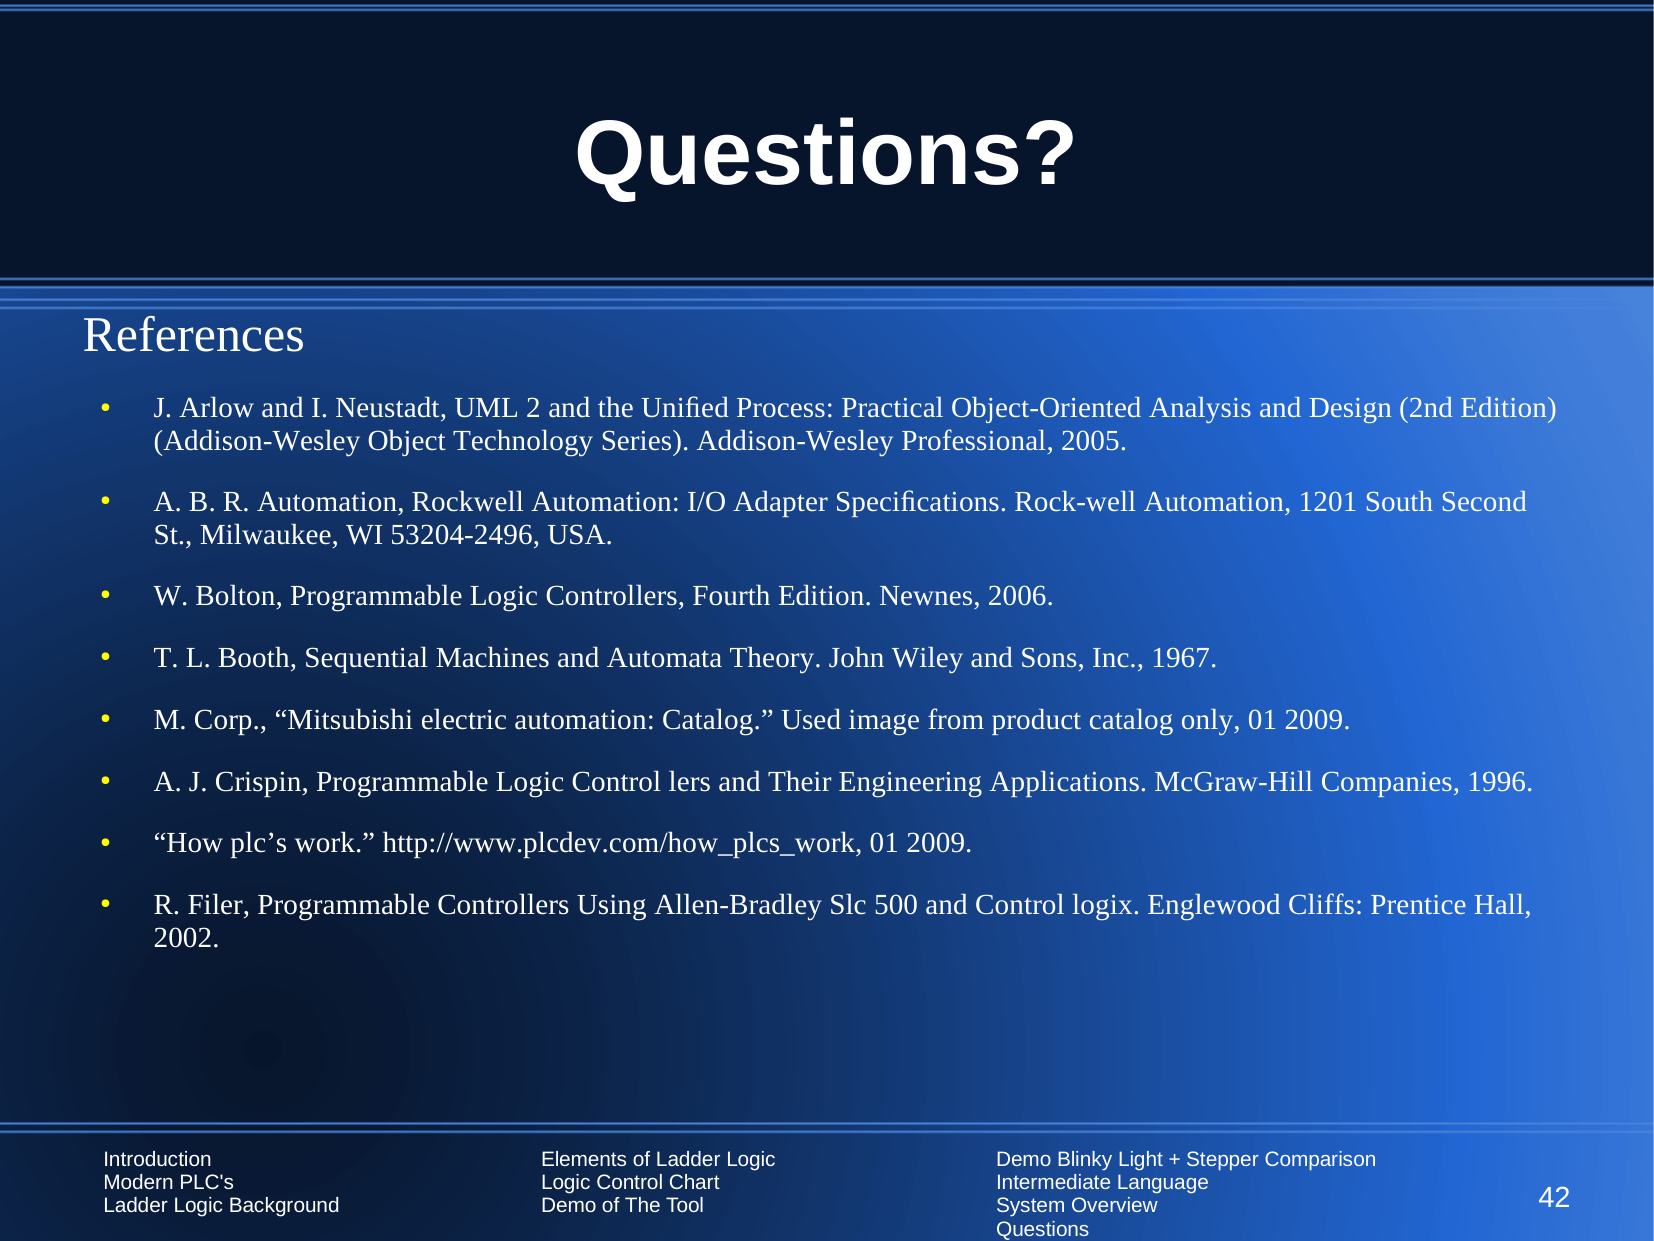

# Questions?
References
J. Arlow and I. Neustadt, UML 2 and the Uniﬁed Process: Practical Object-Oriented Analysis and Design (2nd Edition) (Addison-Wesley Object Technology Series). Addison-Wesley Professional, 2005.
A. B. R. Automation, Rockwell Automation: I/O Adapter Speciﬁcations. Rock-well Automation, 1201 South Second St., Milwaukee, WI 53204-2496, USA.
W. Bolton, Programmable Logic Controllers, Fourth Edition. Newnes, 2006.
T. L. Booth, Sequential Machines and Automata Theory. John Wiley and Sons, Inc., 1967.
M. Corp., “Mitsubishi electric automation: Catalog.” Used image from product catalog only, 01 2009.
A. J. Crispin, Programmable Logic Control lers and Their Engineering Applications. McGraw-Hill Companies, 1996.
“How plc’s work.” http://www.plcdev.com/how_plcs_work, 01 2009.
R. Filer, Programmable Controllers Using Allen-Bradley Slc 500 and Control logix. Englewood Cliffs: Prentice Hall, 2002.
42